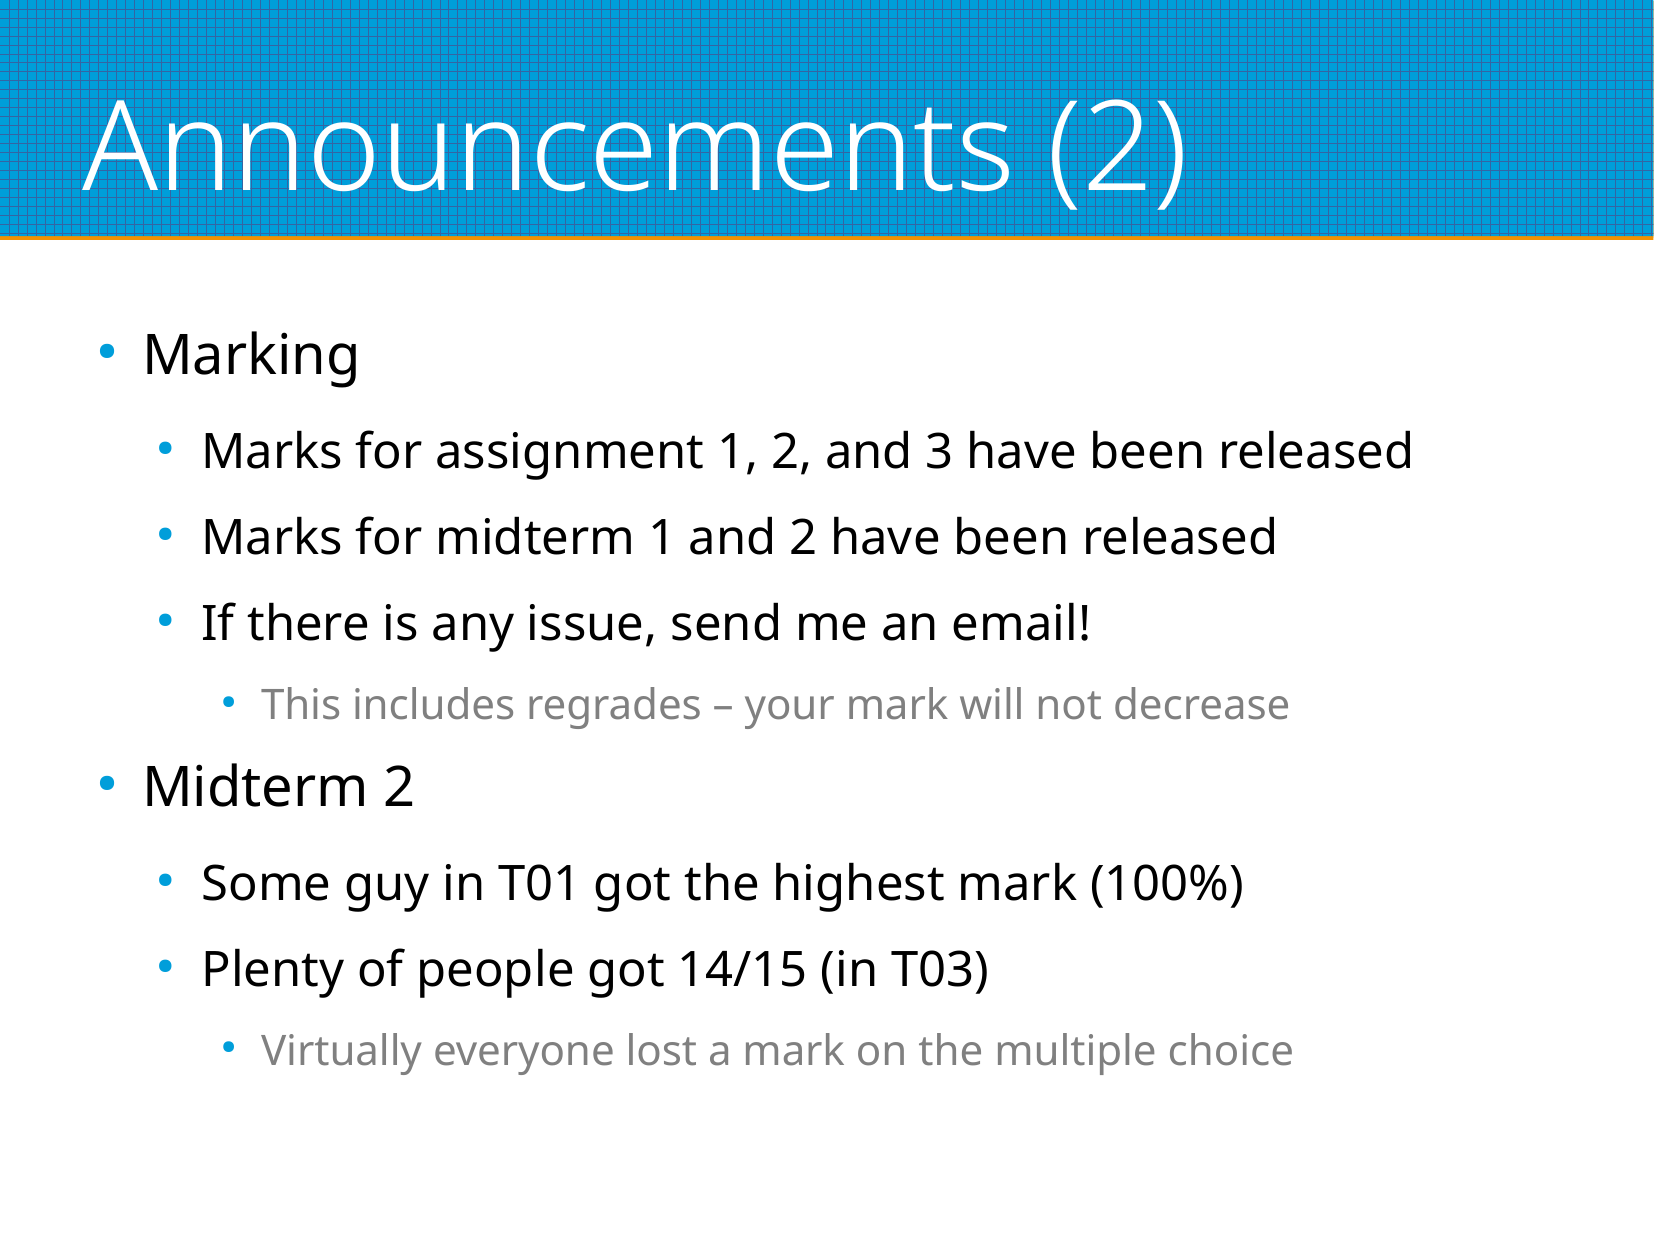

# Announcements (2)
Marking
Marks for assignment 1, 2, and 3 have been released
Marks for midterm 1 and 2 have been released
If there is any issue, send me an email!
This includes regrades – your mark will not decrease
Midterm 2
Some guy in T01 got the highest mark (100%)
Plenty of people got 14/15 (in T03)
Virtually everyone lost a mark on the multiple choice